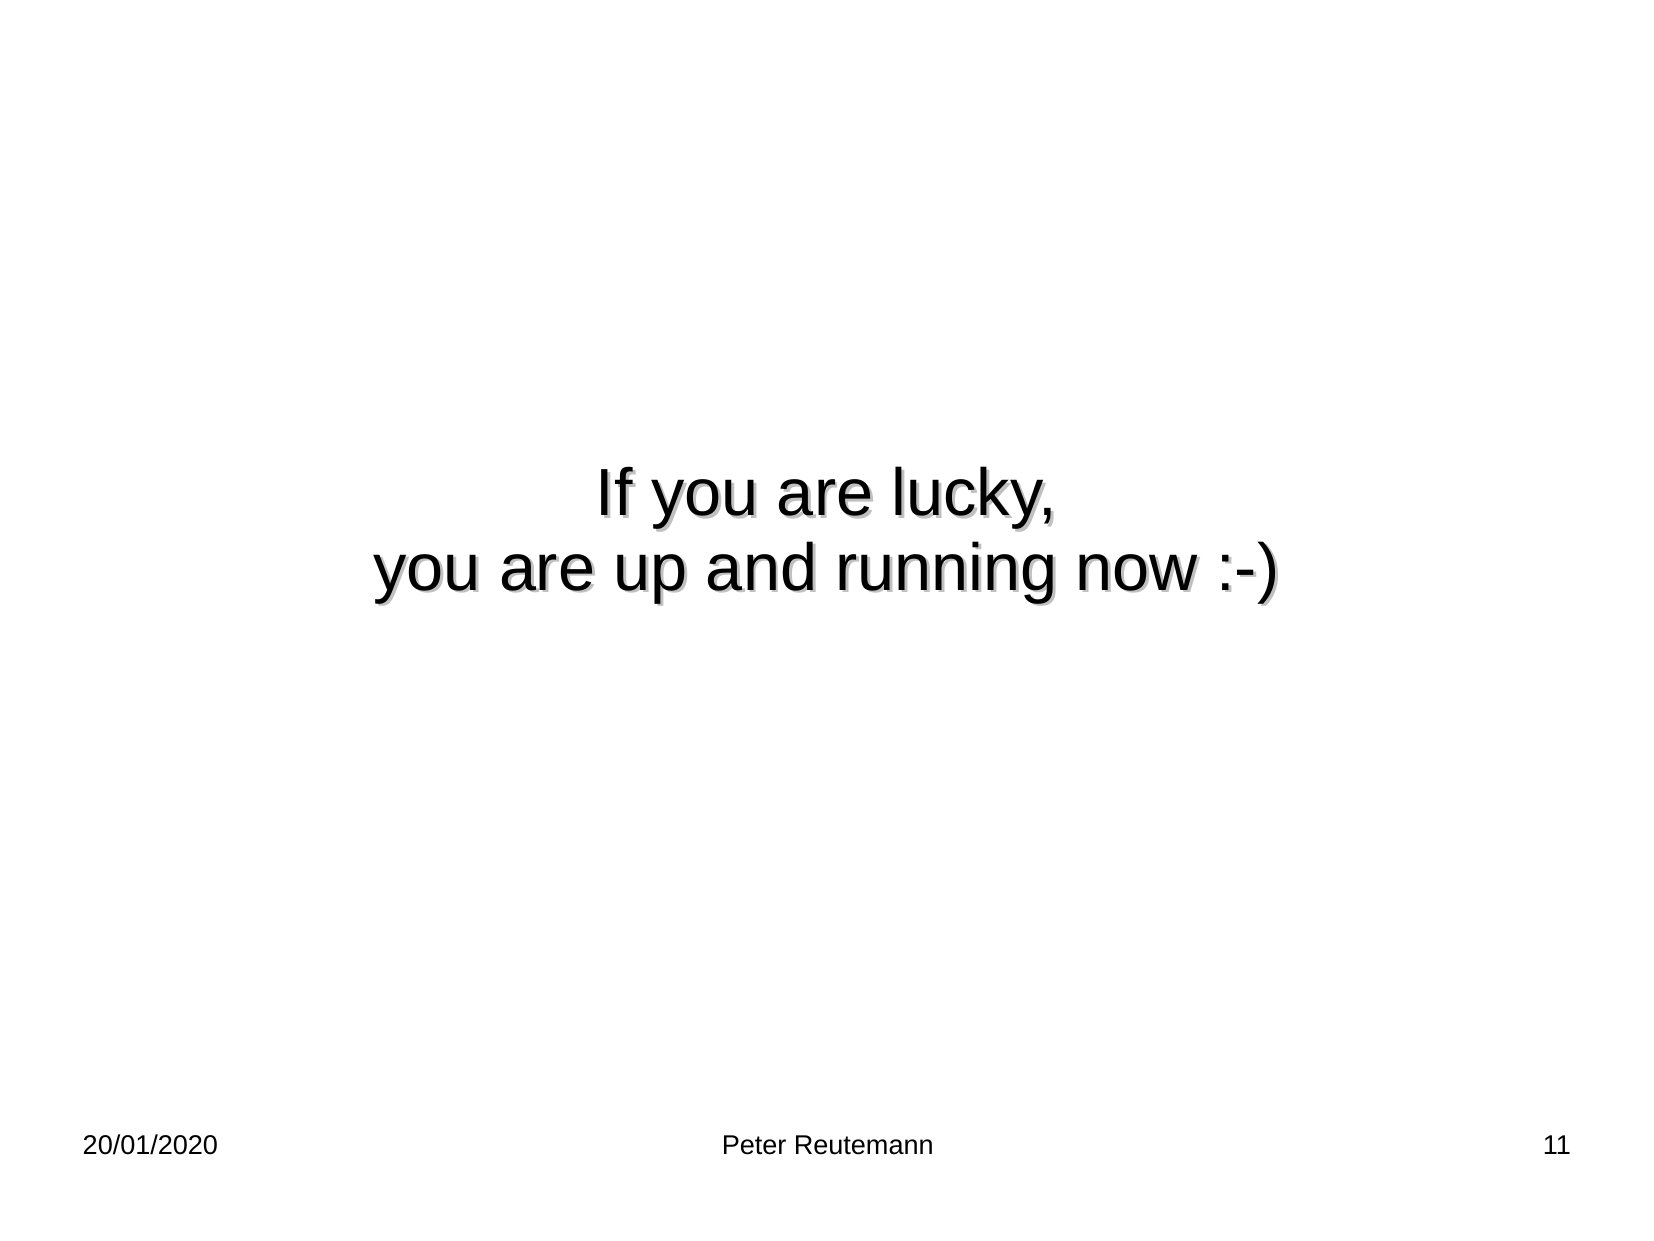

# If you are lucky,
you are up and running now :-)
20/01/2020
Peter Reutemann
11